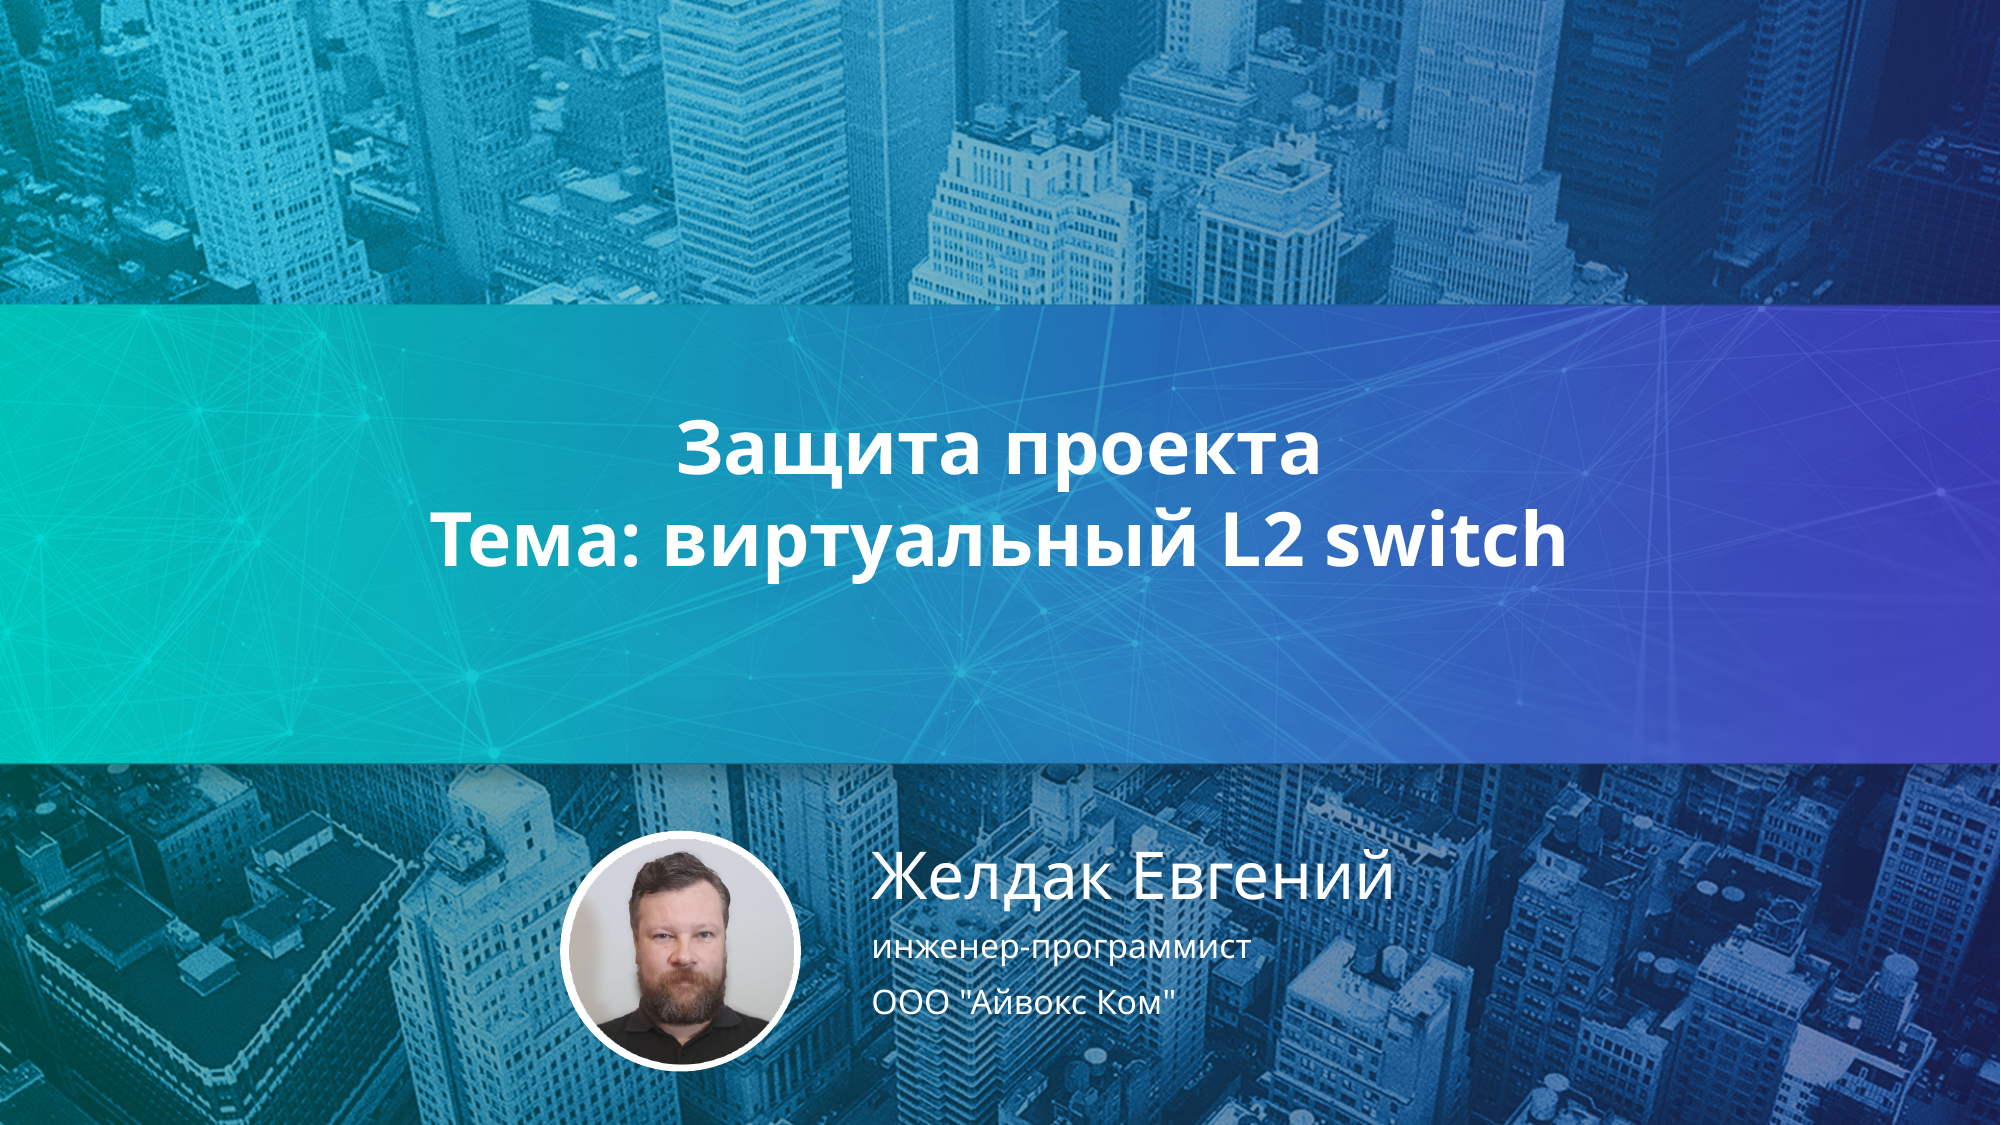

# Защита проекта
Тема: виртуальный L2 switch
Желдак Евгений
инженер-программист
ООО "Айвокс Ком"